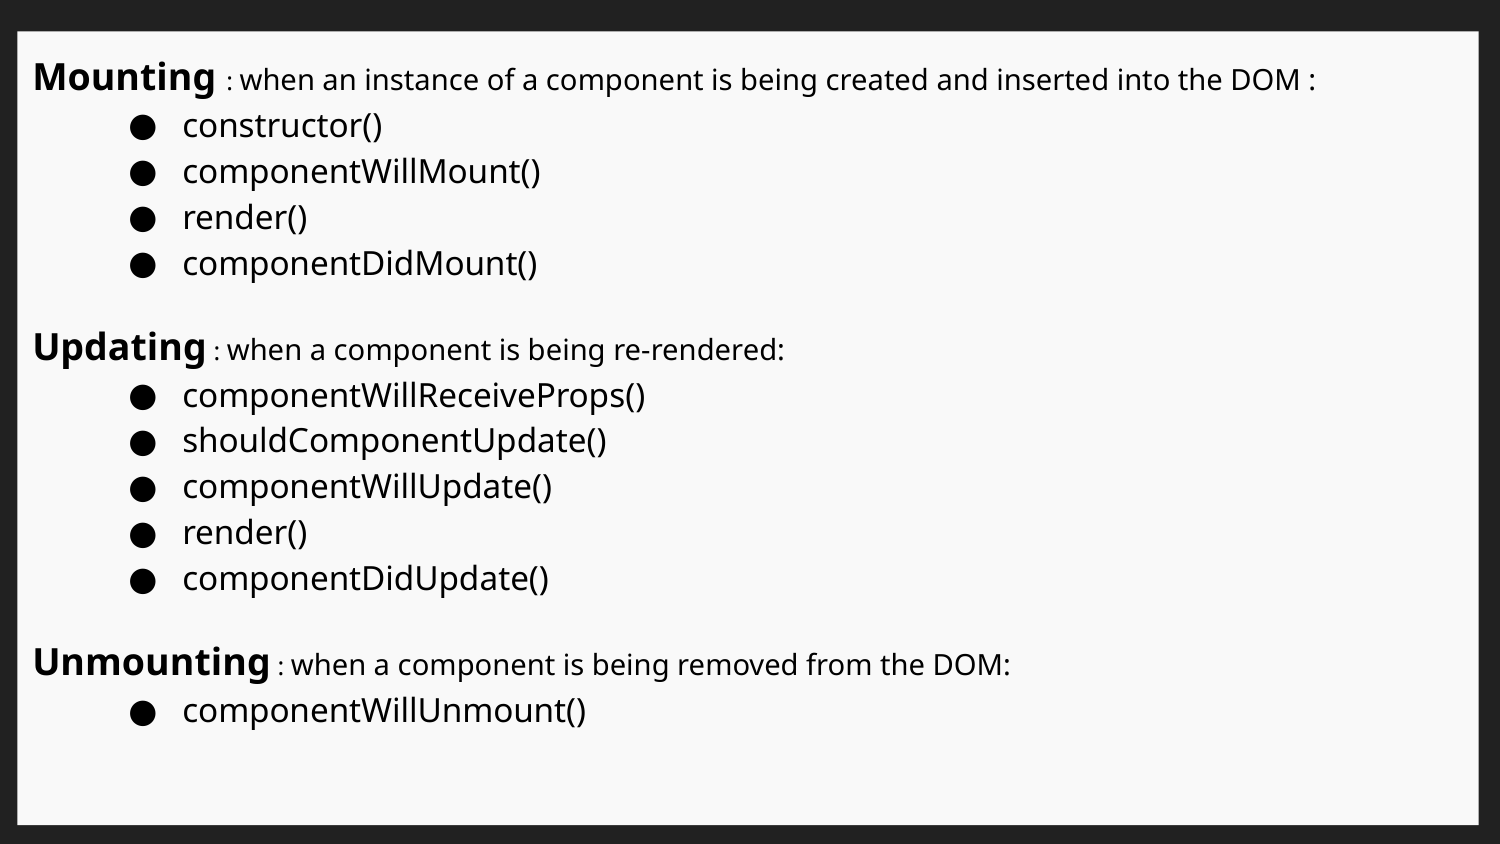

Mounting : when an instance of a component is being created and inserted into the DOM :
constructor()
componentWillMount()
render()
componentDidMount()
Updating : when a component is being re-rendered:
componentWillReceiveProps()
shouldComponentUpdate()
componentWillUpdate()
render()
componentDidUpdate()
Unmounting : when a component is being removed from the DOM:
componentWillUnmount()